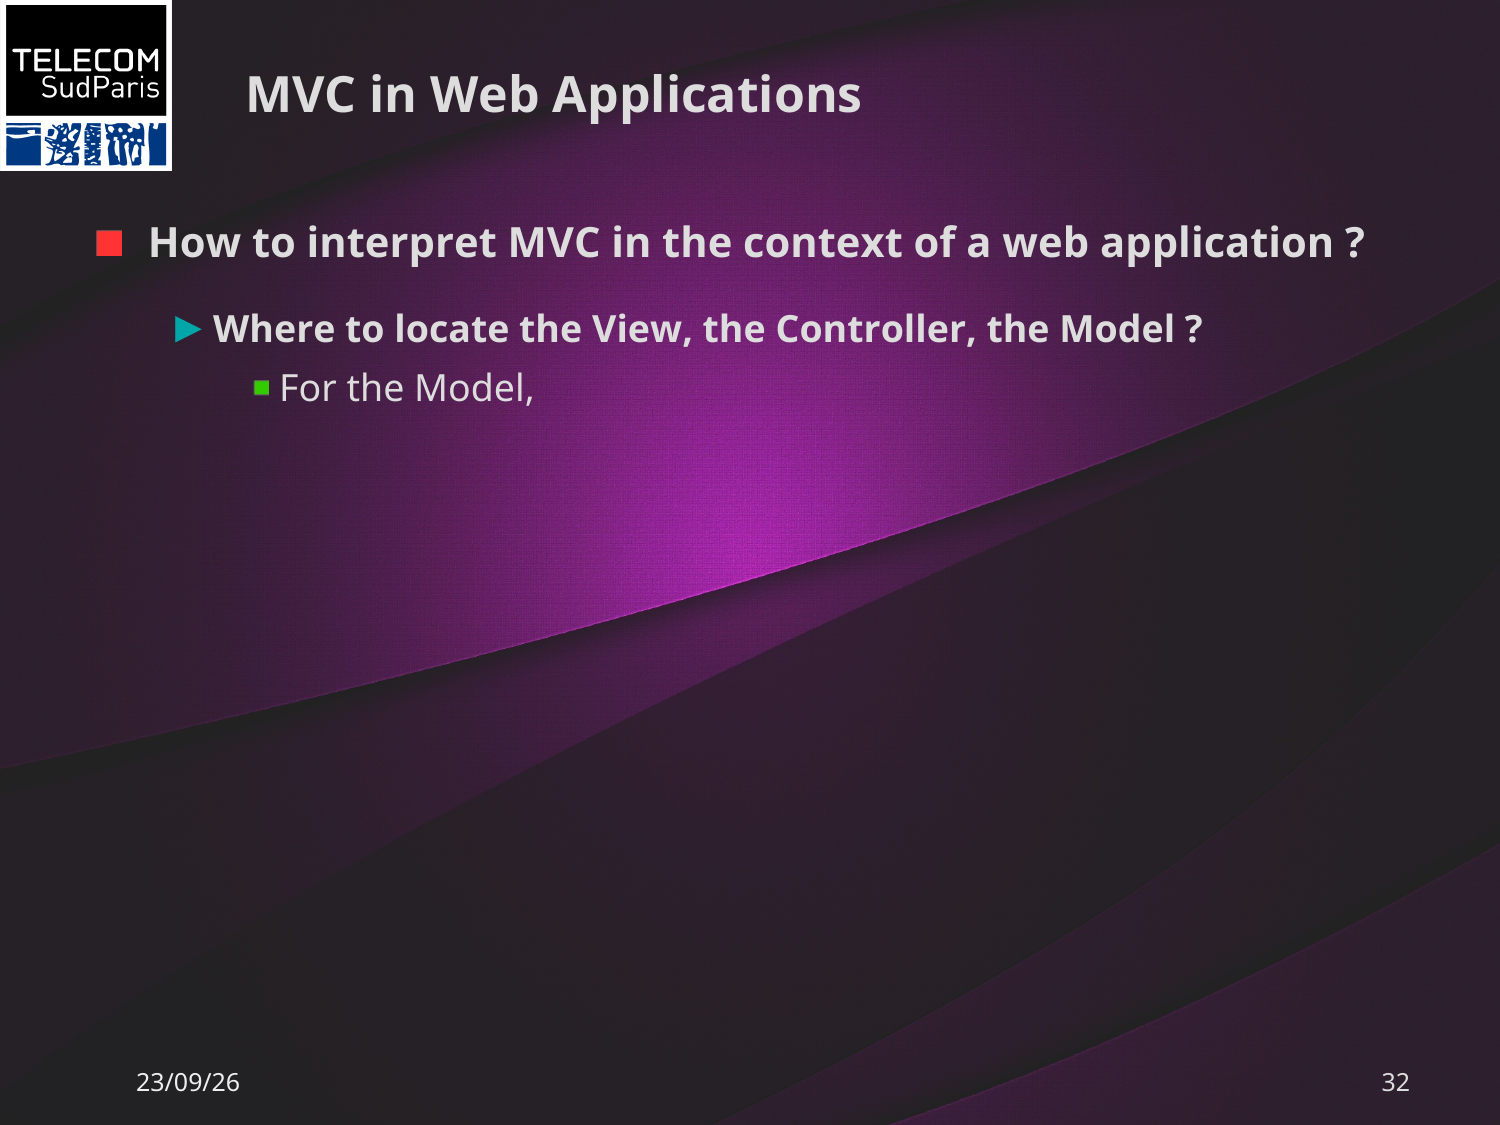

# MVC in Web Applications
How to interpret MVC in the context of a web application ?
Where to locate the View, the Controller, the Model ?
For the Model,
32